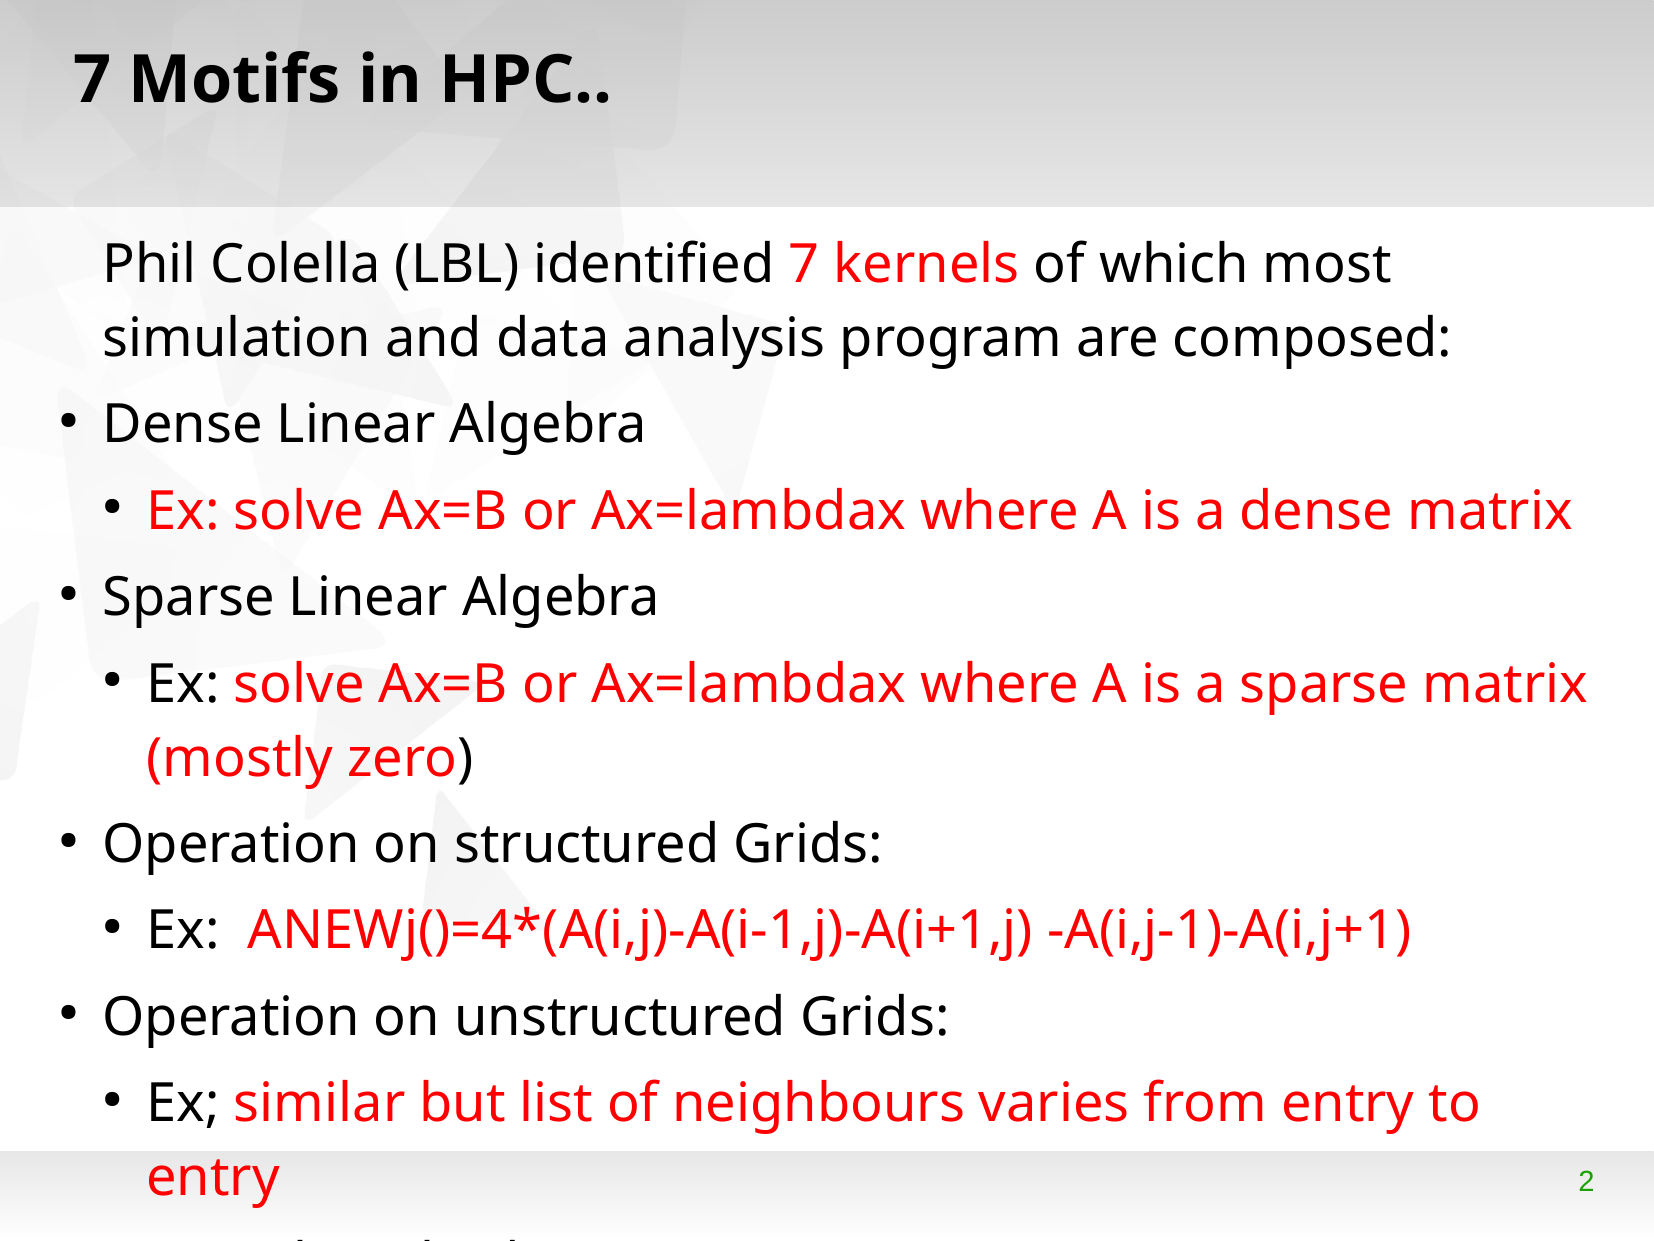

7 Motifs in HPC..
# Phil Colella (LBL) identified 7 kernels of which most simulation and data analysis program are composed:
Dense Linear Algebra
Ex: solve Ax=B or Ax=lambdax where A is a dense matrix
Sparse Linear Algebra
Ex: solve Ax=B or Ax=lambdax where A is a sparse matrix (mostly zero)
Operation on structured Grids:
Ex: ANEWj()=4*(A(i,j)-A(i-1,j)-A(i+1,j) -A(i,j-1)-A(i,j+1)
Operation on unstructured Grids:
Ex; similar but list of neighbours varies from entry to entry
Spectral Methods
Ex: Fast Fourier Transform (FFT)
Particle Methods
Ex: Compute electrostatic forces on n-particles
Monte Carlo
Ex: many independent simulation using different inputs
2